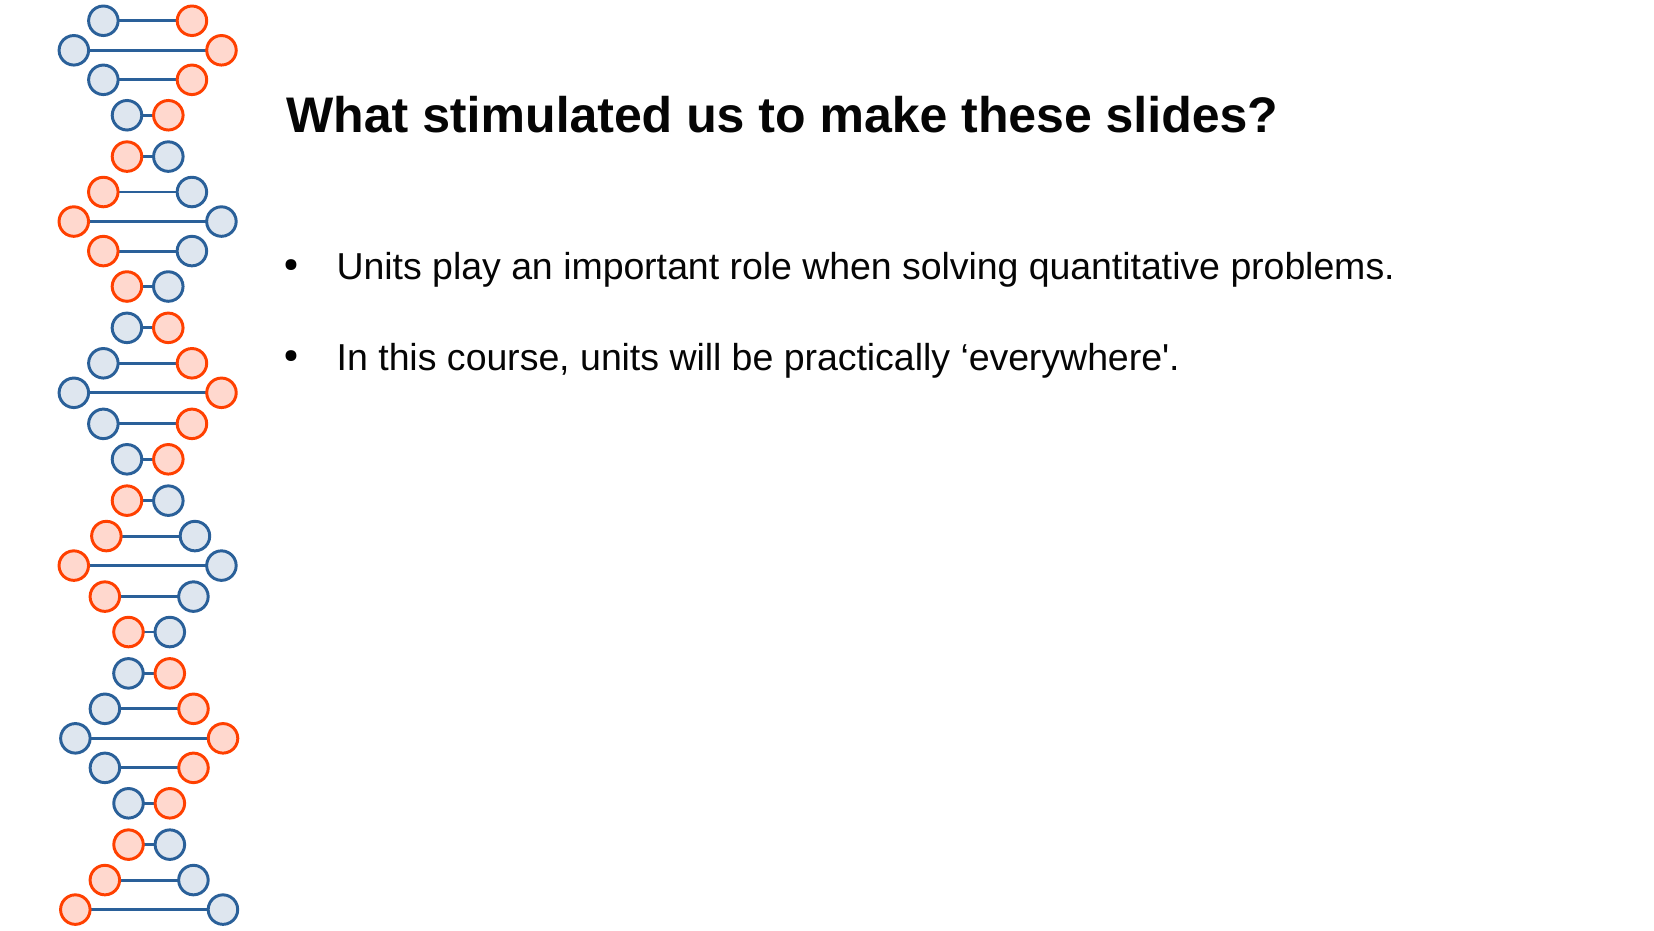

# What stimulated us to make these slides?
Units play an important role when solving quantitative problems.
In this course, units will be practically ‘everywhere'.